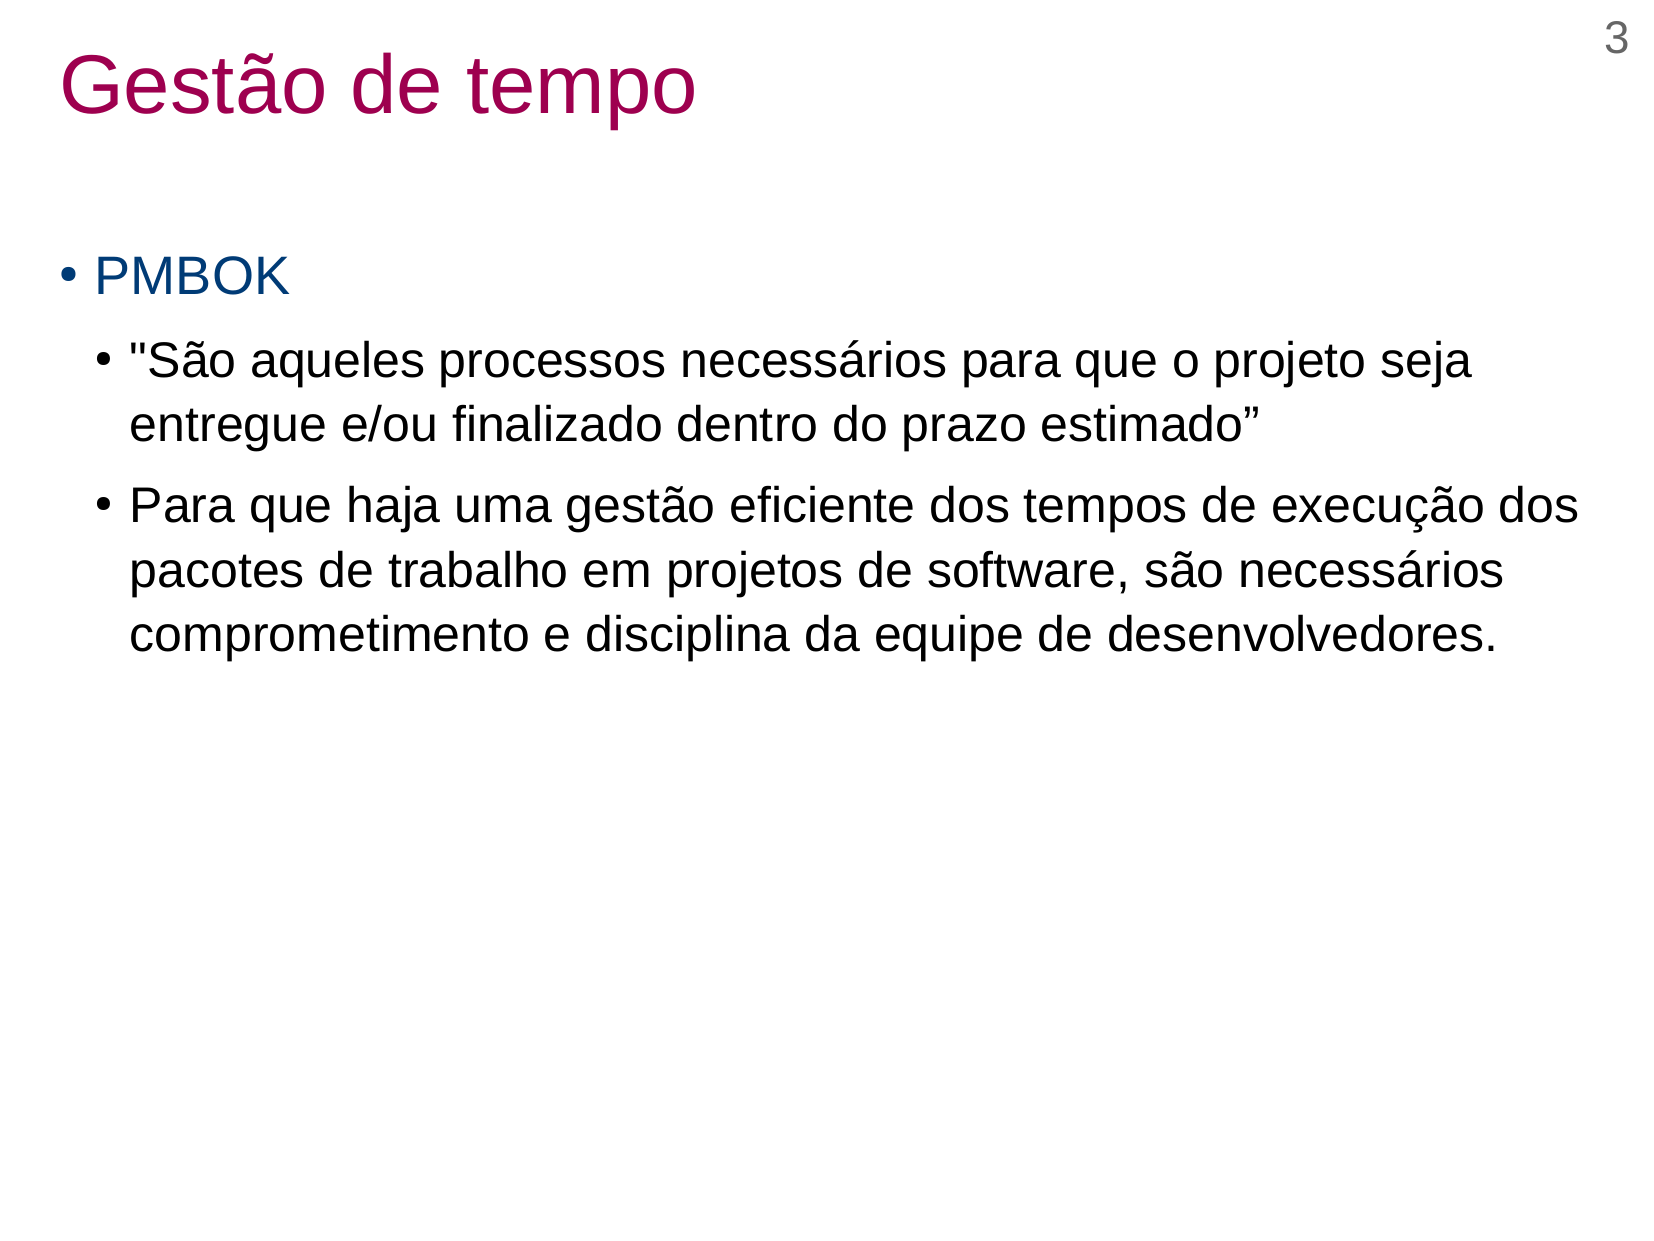

3
# Gestão de tempo
PMBOK
"São aqueles processos necessários para que o projeto seja entregue e/ou finalizado dentro do prazo estimado”
Para que haja uma gestão eficiente dos tempos de execução dos pacotes de trabalho em projetos de software, são necessários comprometimento e disciplina da equipe de desenvolvedores.